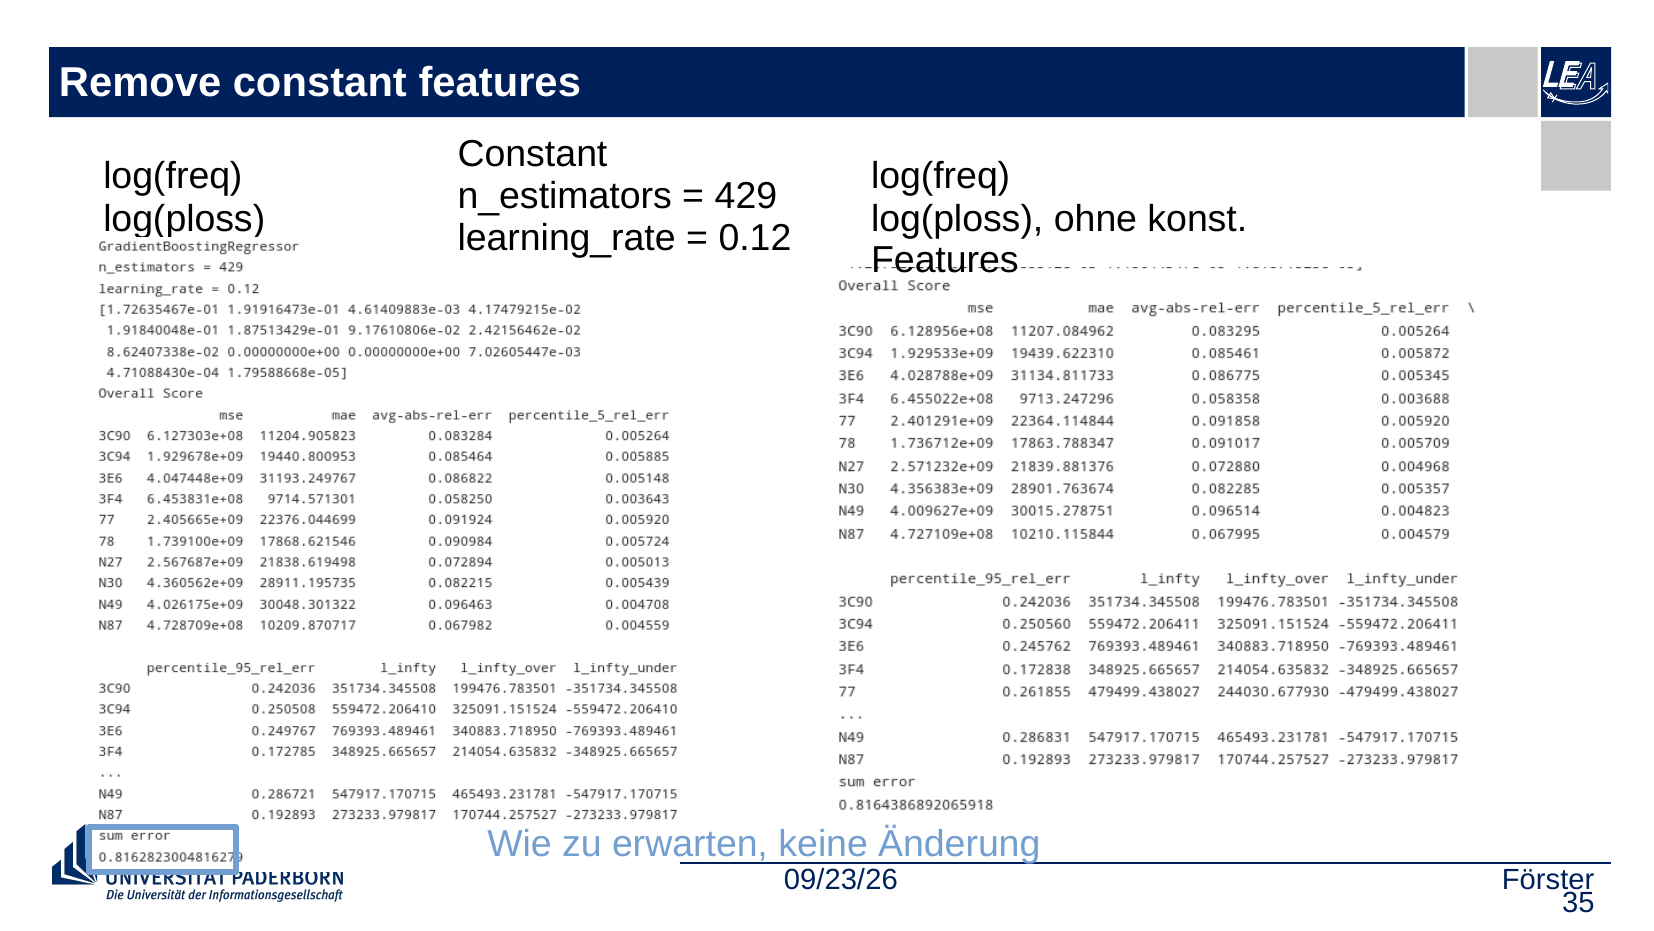

# Remove constant features
Constant
n_estimators = 429
learning_rate = 0.12
log(freq)
log(ploss)
log(freq)
log(ploss), ohne konst. Features
Wie zu erwarten, keine Änderung
Förster
35